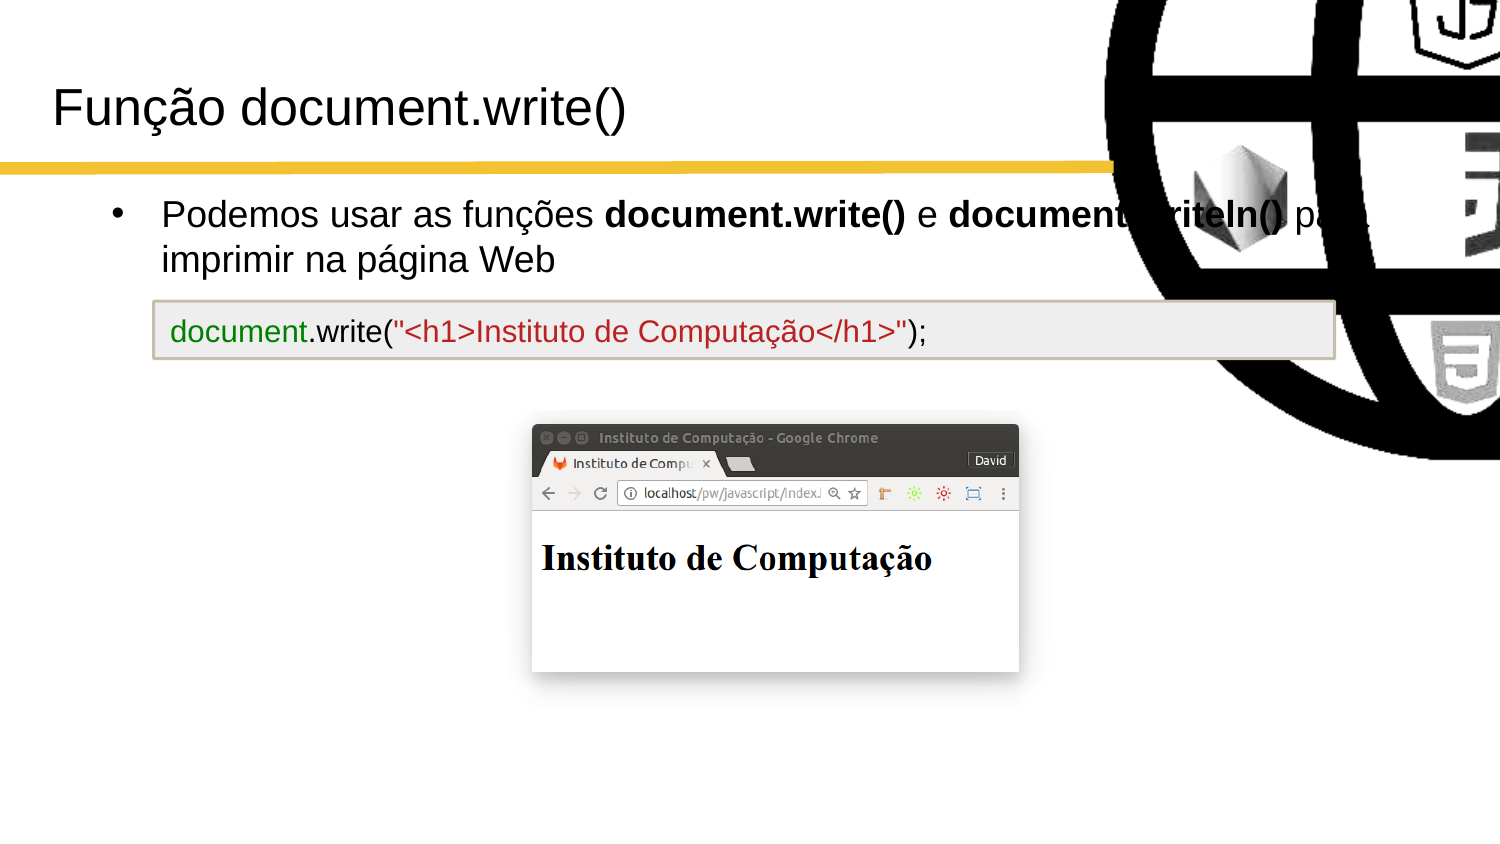

Função document.write()
Podemos usar as funções document.write() e document.writeln() para imprimir na página Web
document.write("<h1>Instituto de Computação</h1>");